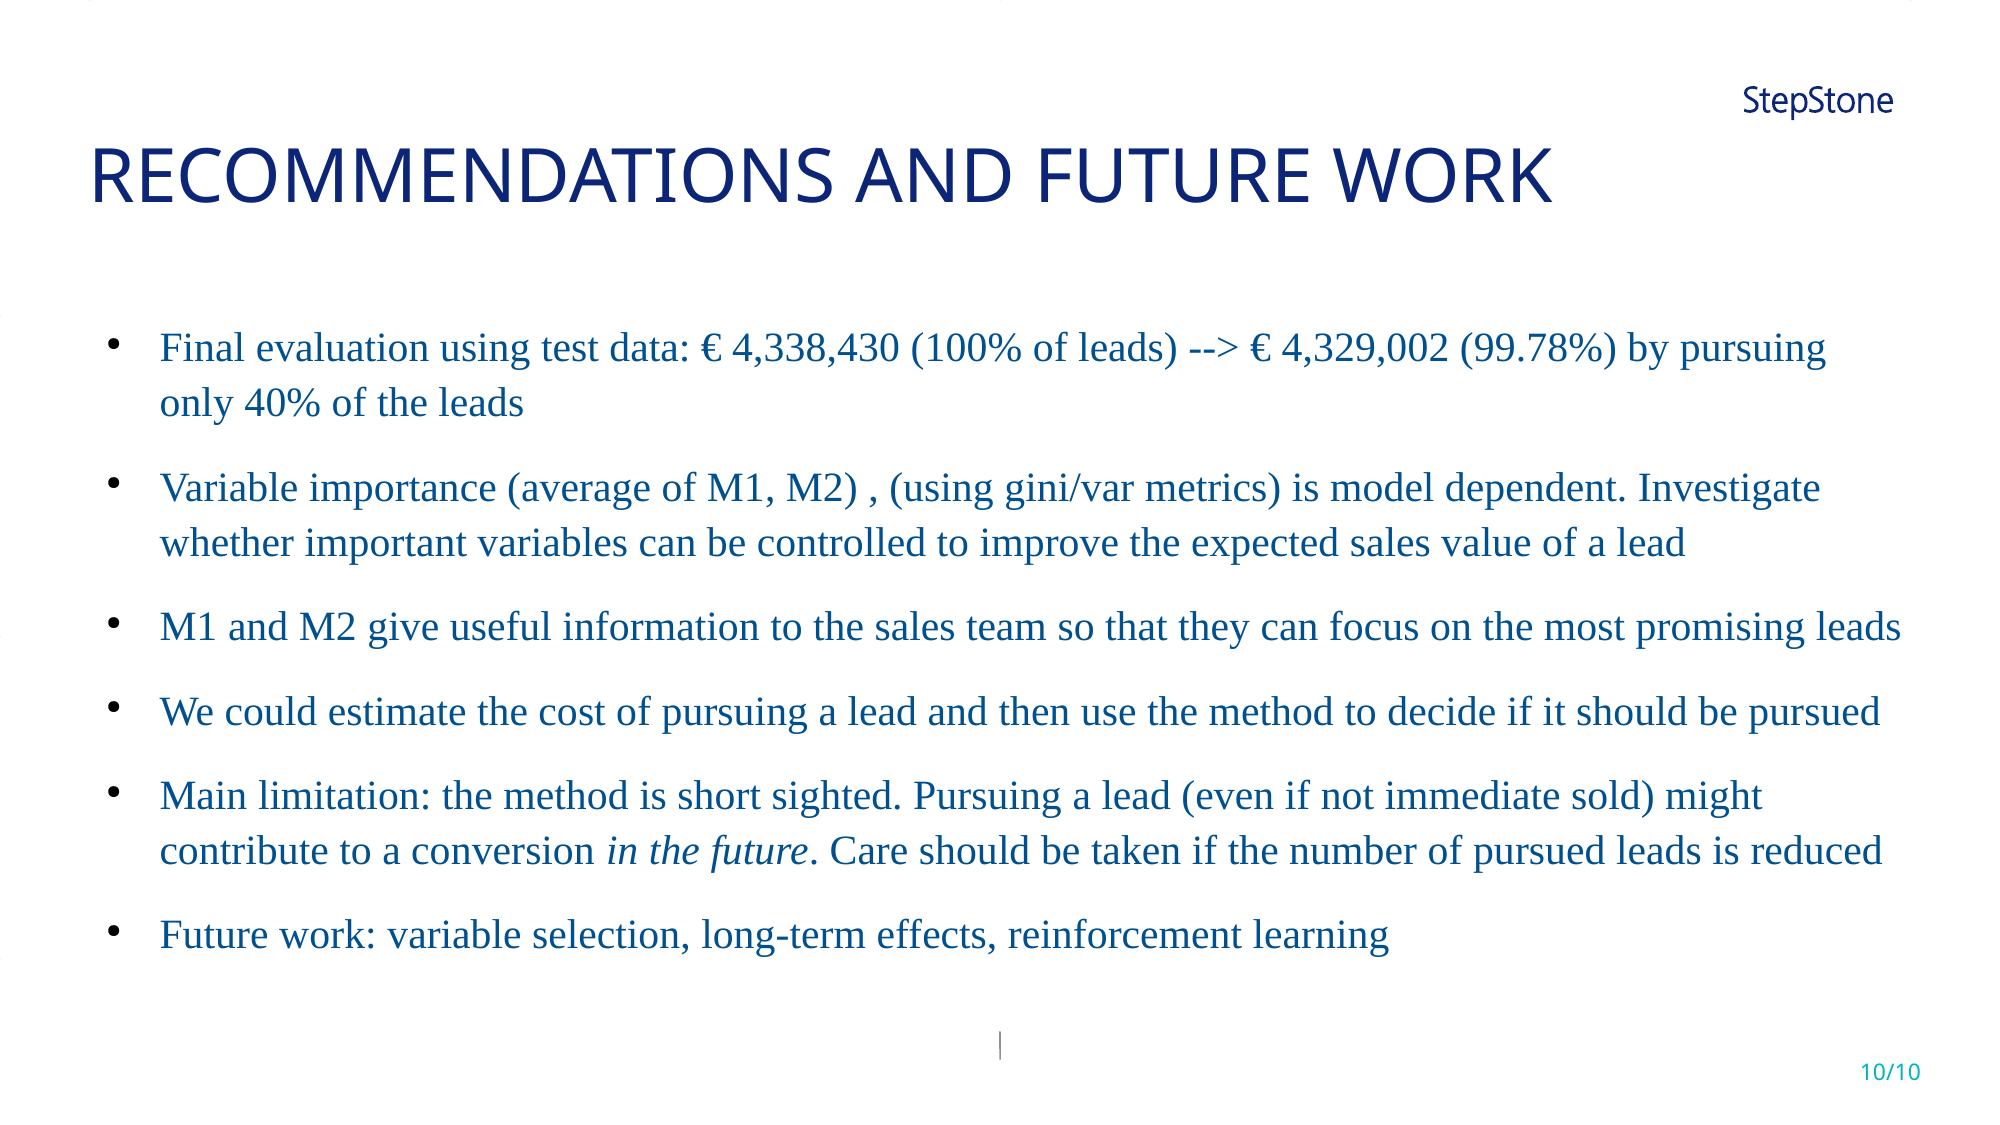

# Recommendations and future work
Final evaluation using test data: € 4,338,430 (100% of leads) --> € 4,329,002 (99.78%) by pursuing only 40% of the leads
Variable importance (average of M1, M2) , (using gini/var metrics) is model dependent. Investigate whether important variables can be controlled to improve the expected sales value of a lead
M1 and M2 give useful information to the sales team so that they can focus on the most promising leads
We could estimate the cost of pursuing a lead and then use the method to decide if it should be pursued
Main limitation: the method is short sighted. Pursuing a lead (even if not immediate sold) might contribute to a conversion in the future. Care should be taken if the number of pursued leads is reduced
Future work: variable selection, long-term effects, reinforcement learning
10/10